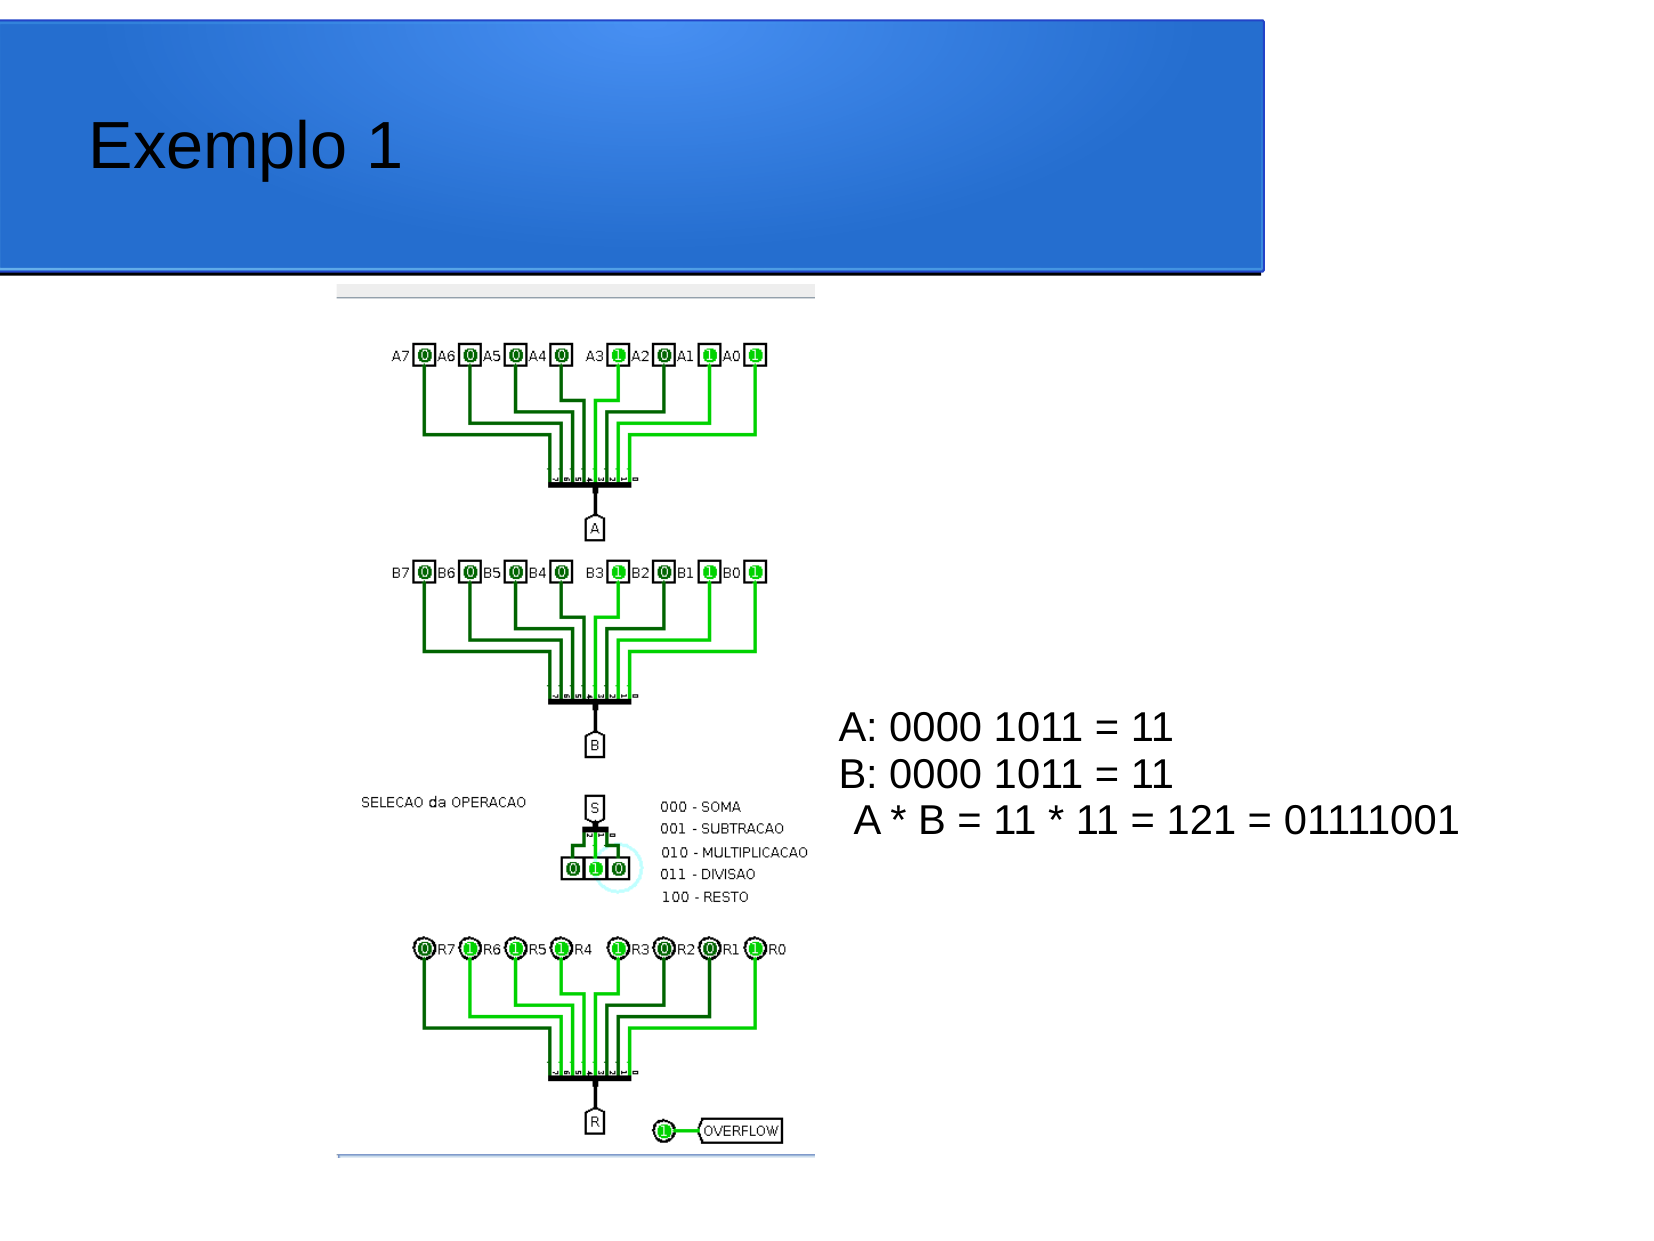

# Exemplo 1
A: 0000 1011 = 11
B: 0000 1011 = 11
A * B = 11 * 11 = 121 = 01111001